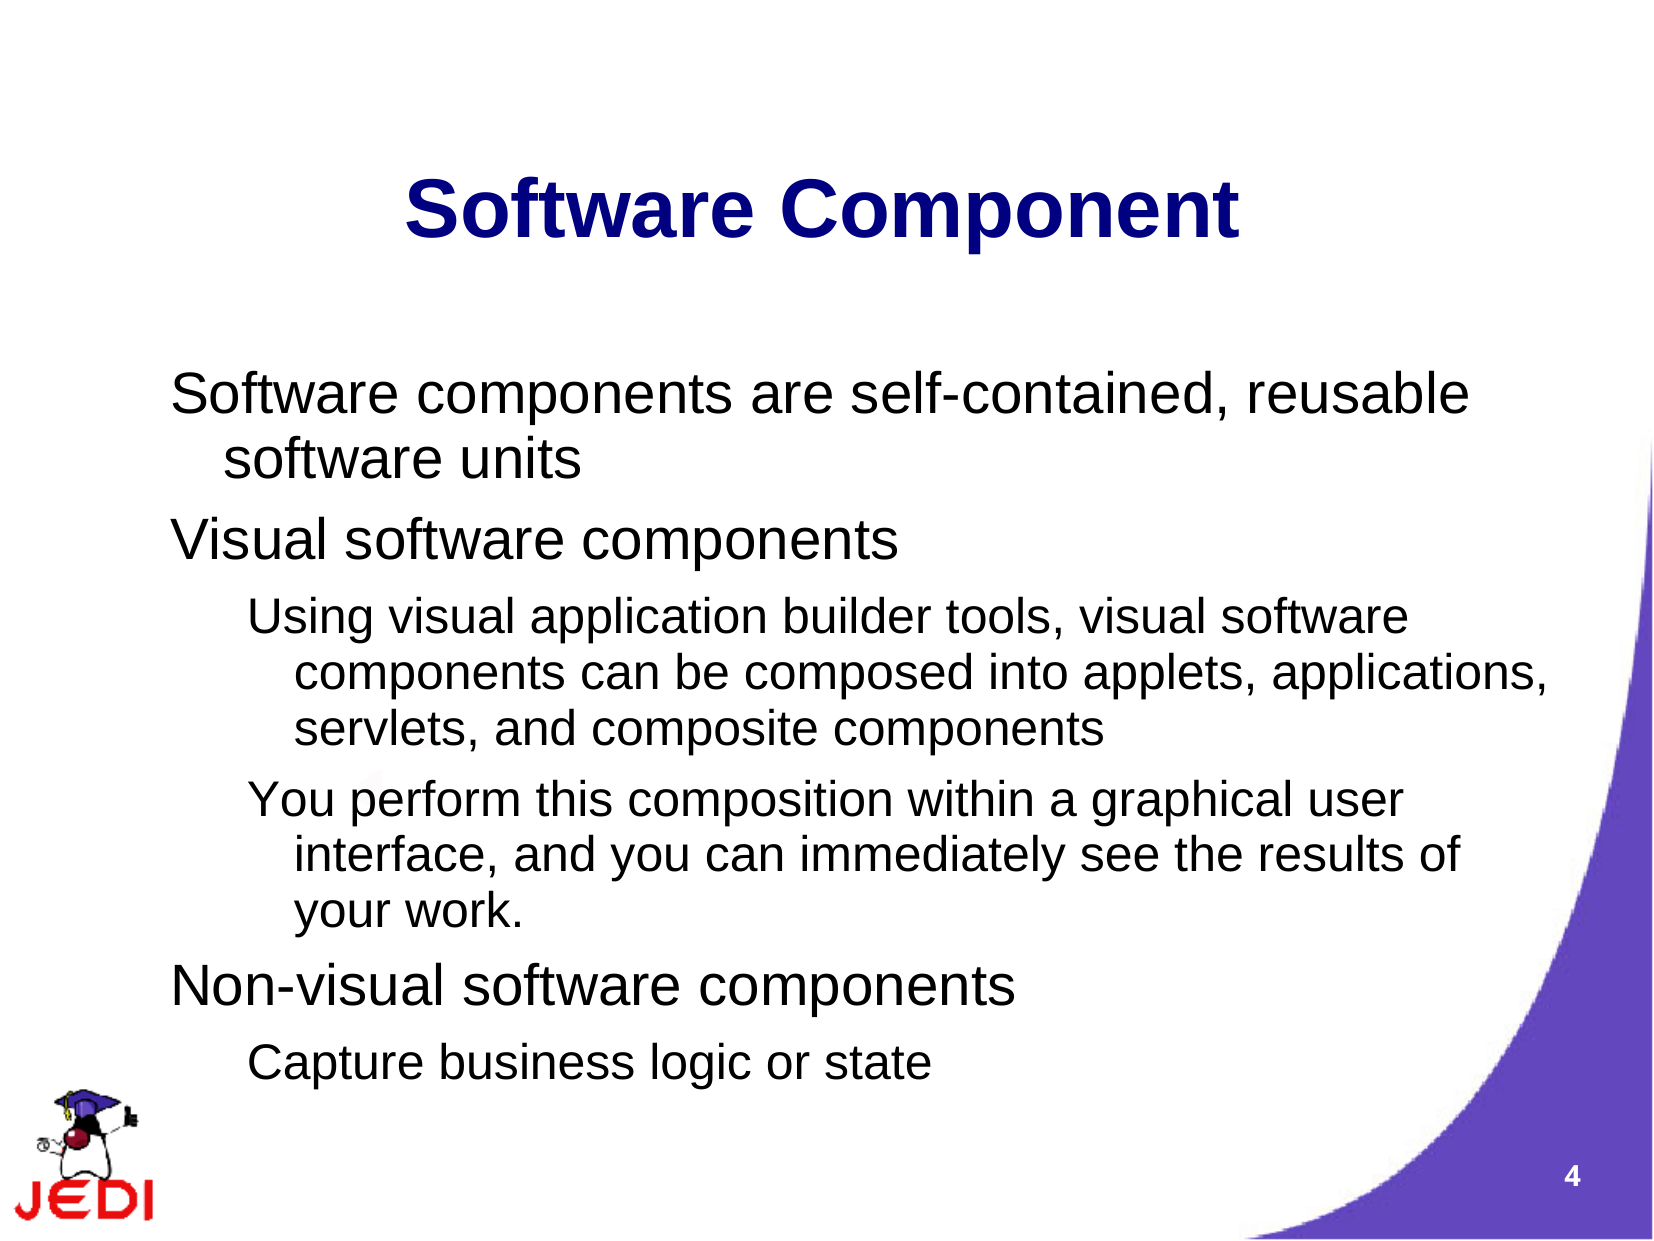

# Software Component
Software components are self-contained, reusable software units
Visual software components
Using visual application builder tools, visual software components can be composed into applets, applications, servlets, and composite components
You perform this composition within a graphical user interface, and you can immediately see the results of your work.
Non-visual software components
Capture business logic or state